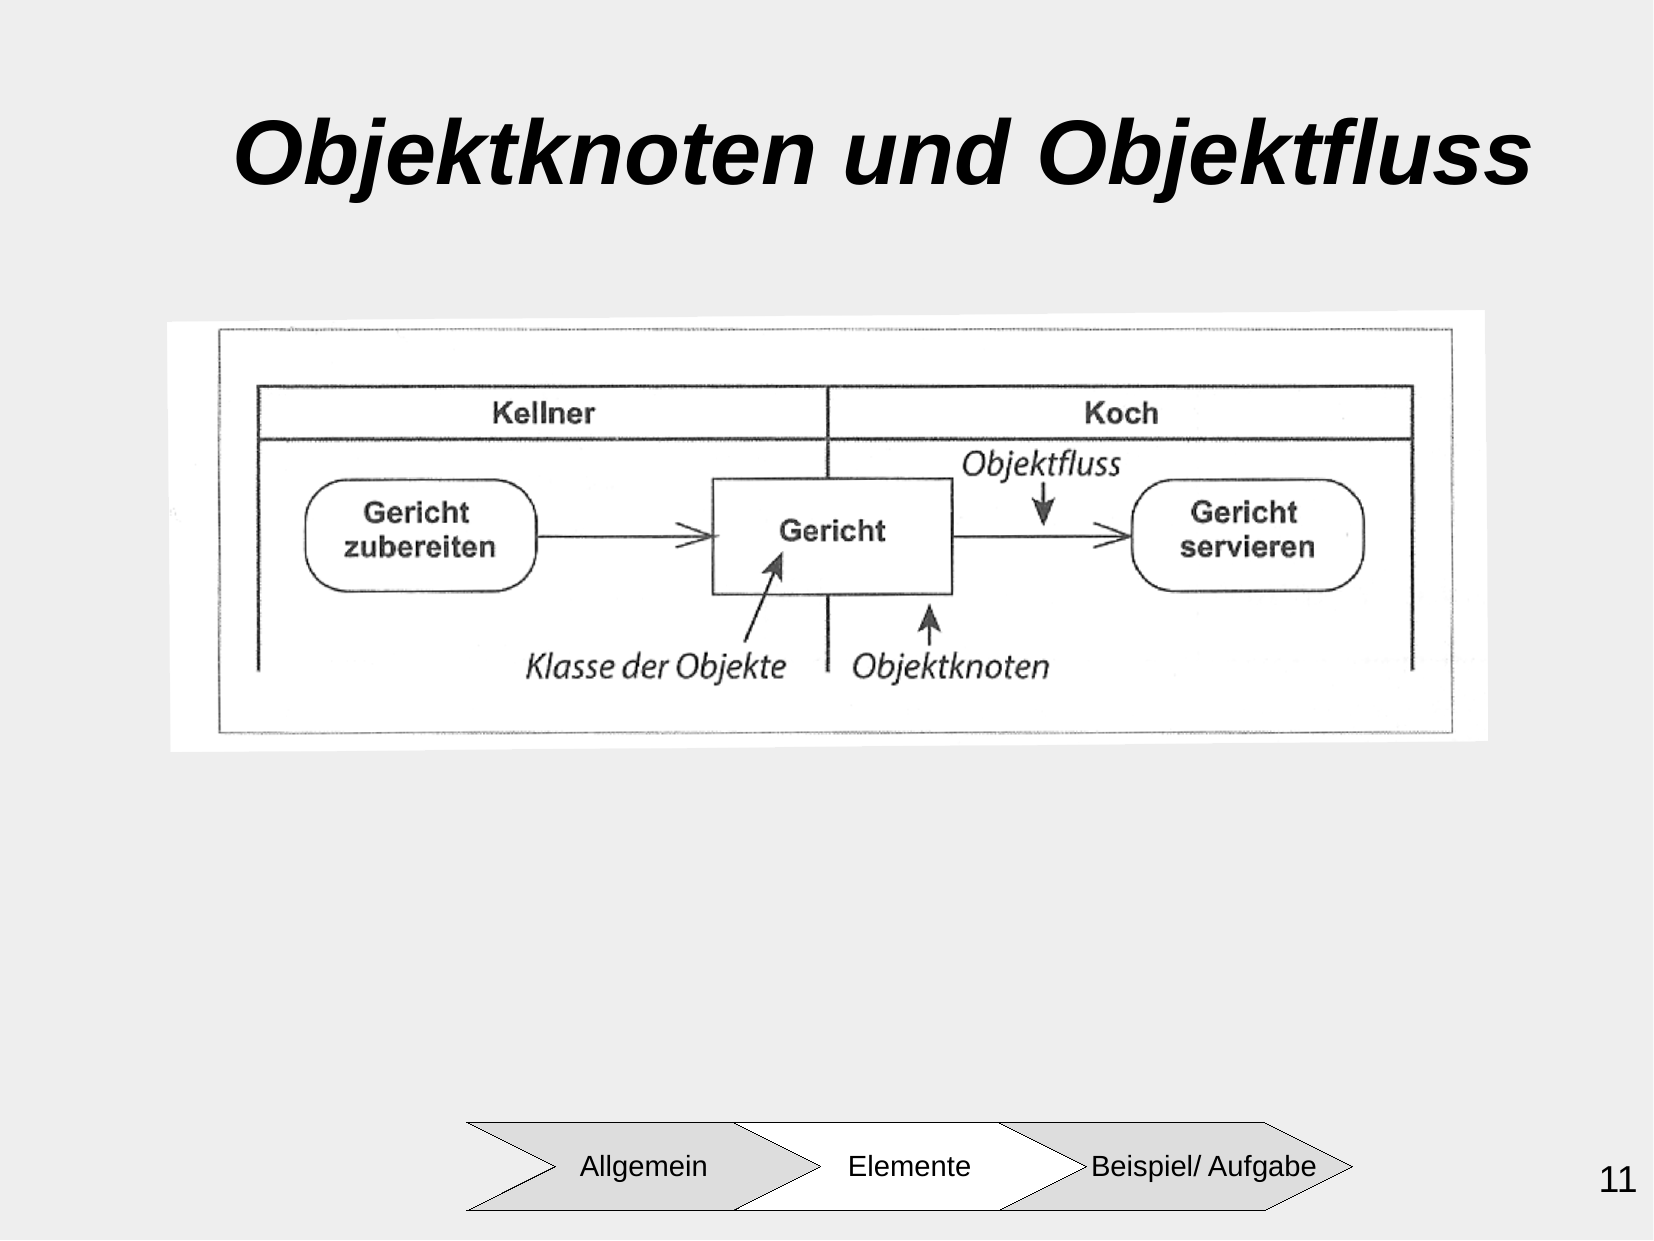

# Objektknoten und Objektfluss
Allgemein
Allgemein
Elemente
 Beispiel/ Aufgabe
Elemente
 Beispiel/ Aufgabe